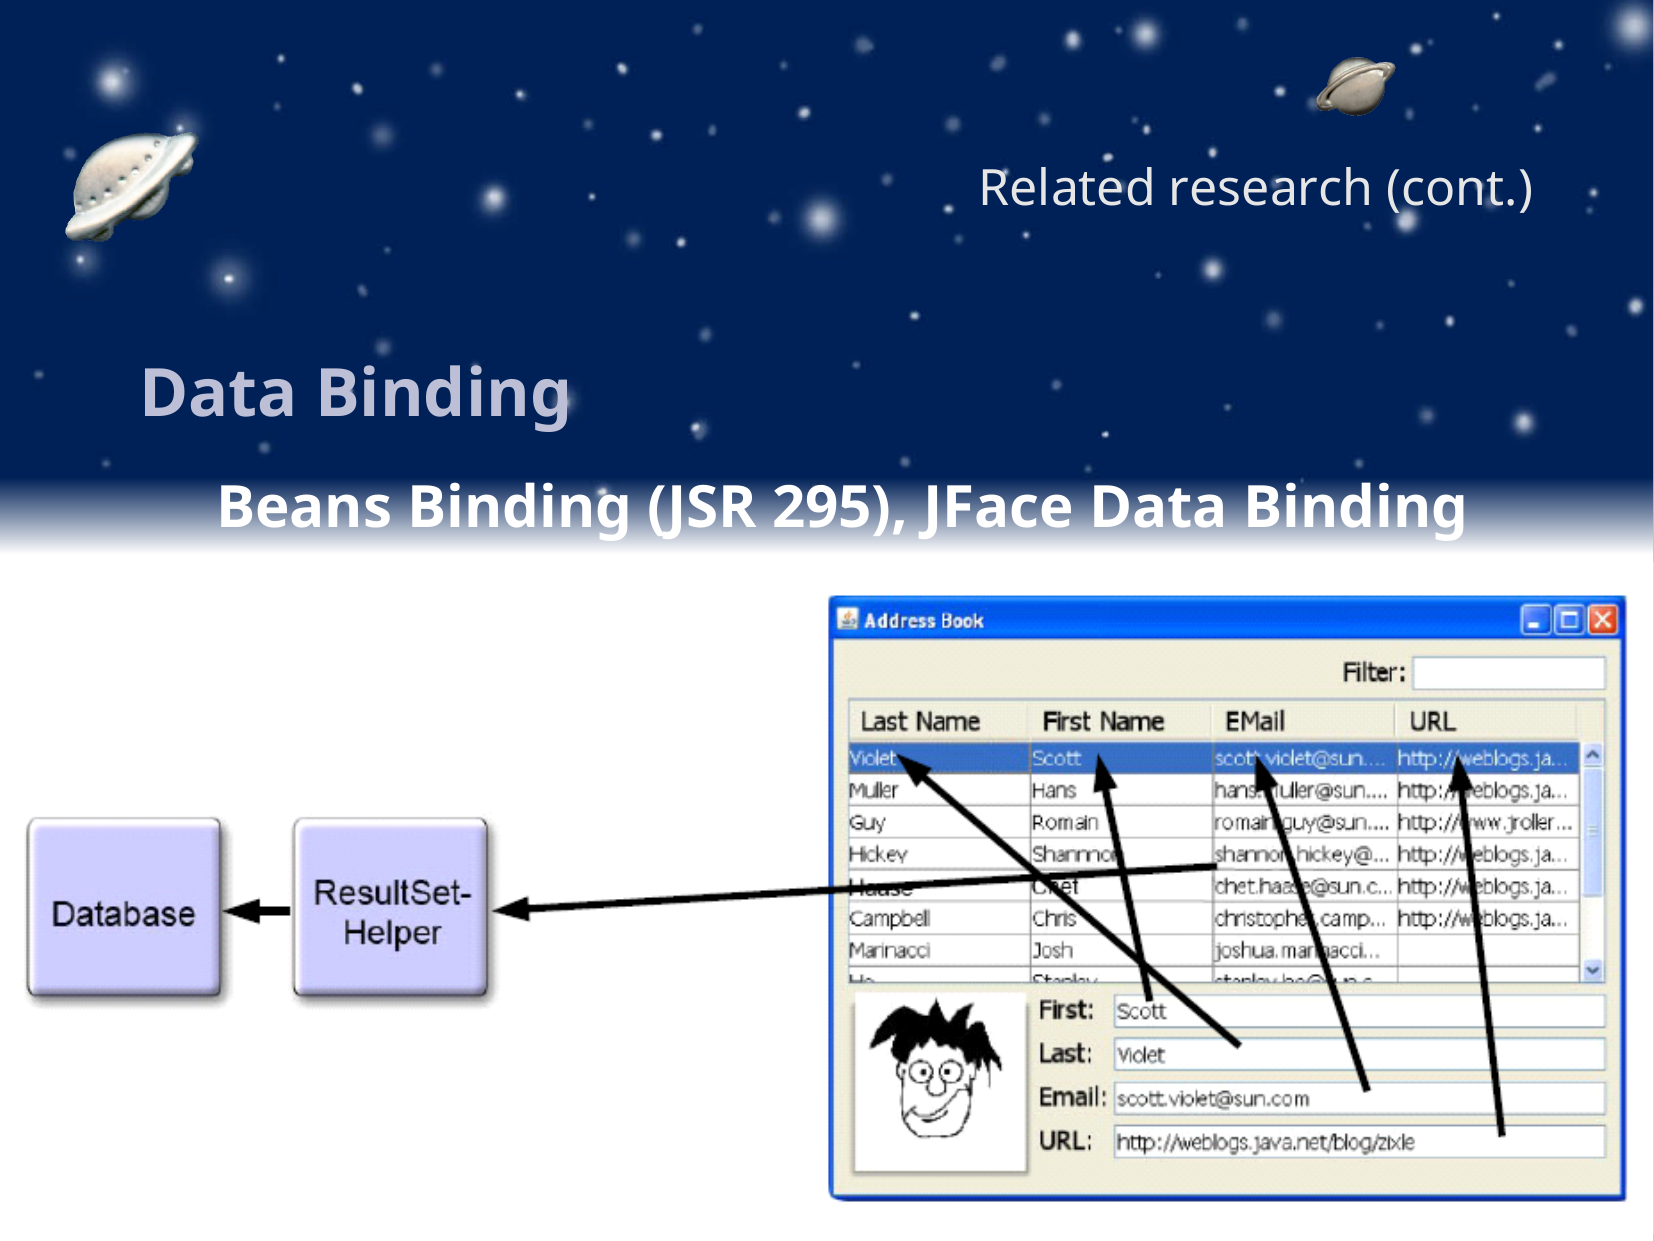

# Related research (cont.)
Data Binding
Beans Binding (JSR 295), JFace Data Binding